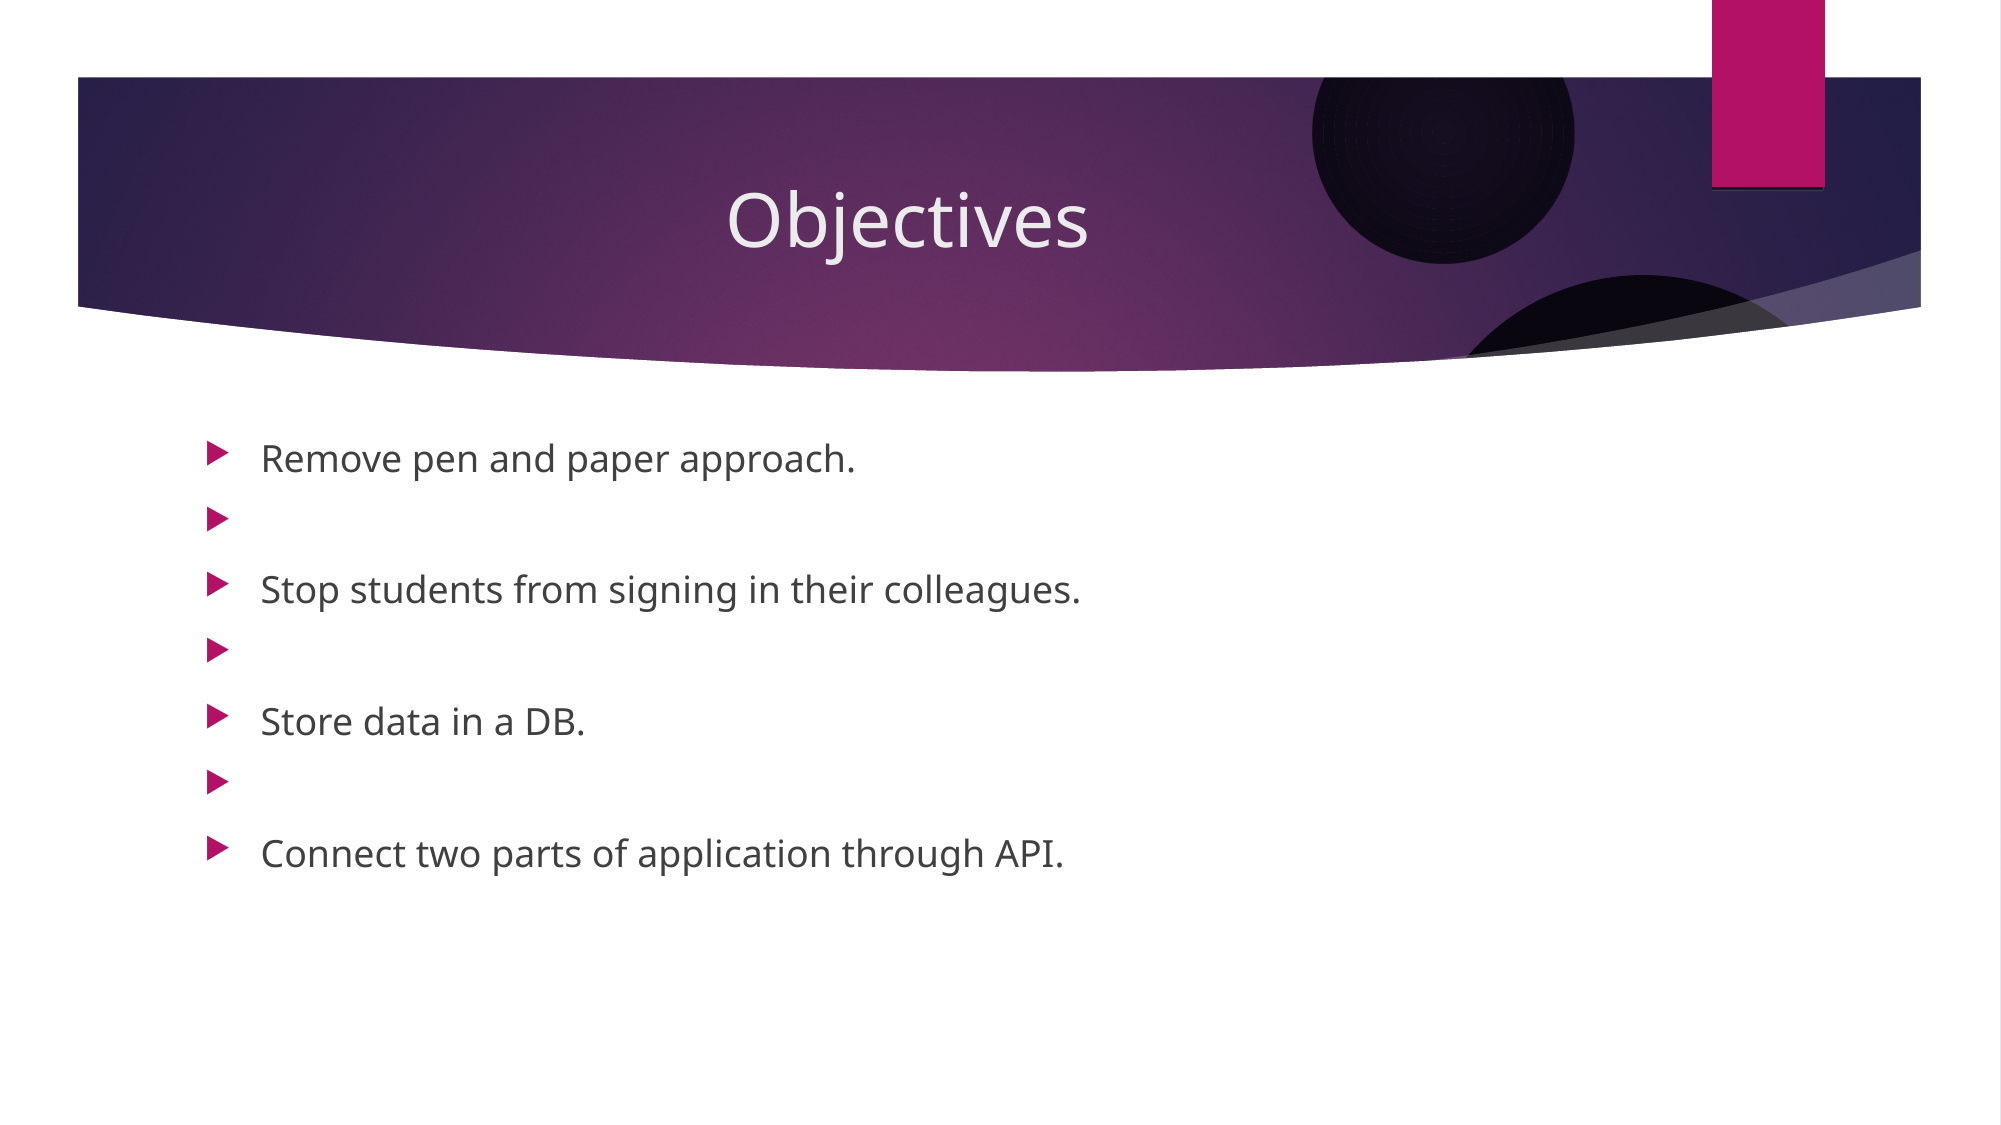

# Objectives
Remove pen and paper approach.
Stop students from signing in their colleagues.
Store data in a DB.
Connect two parts of application through API.